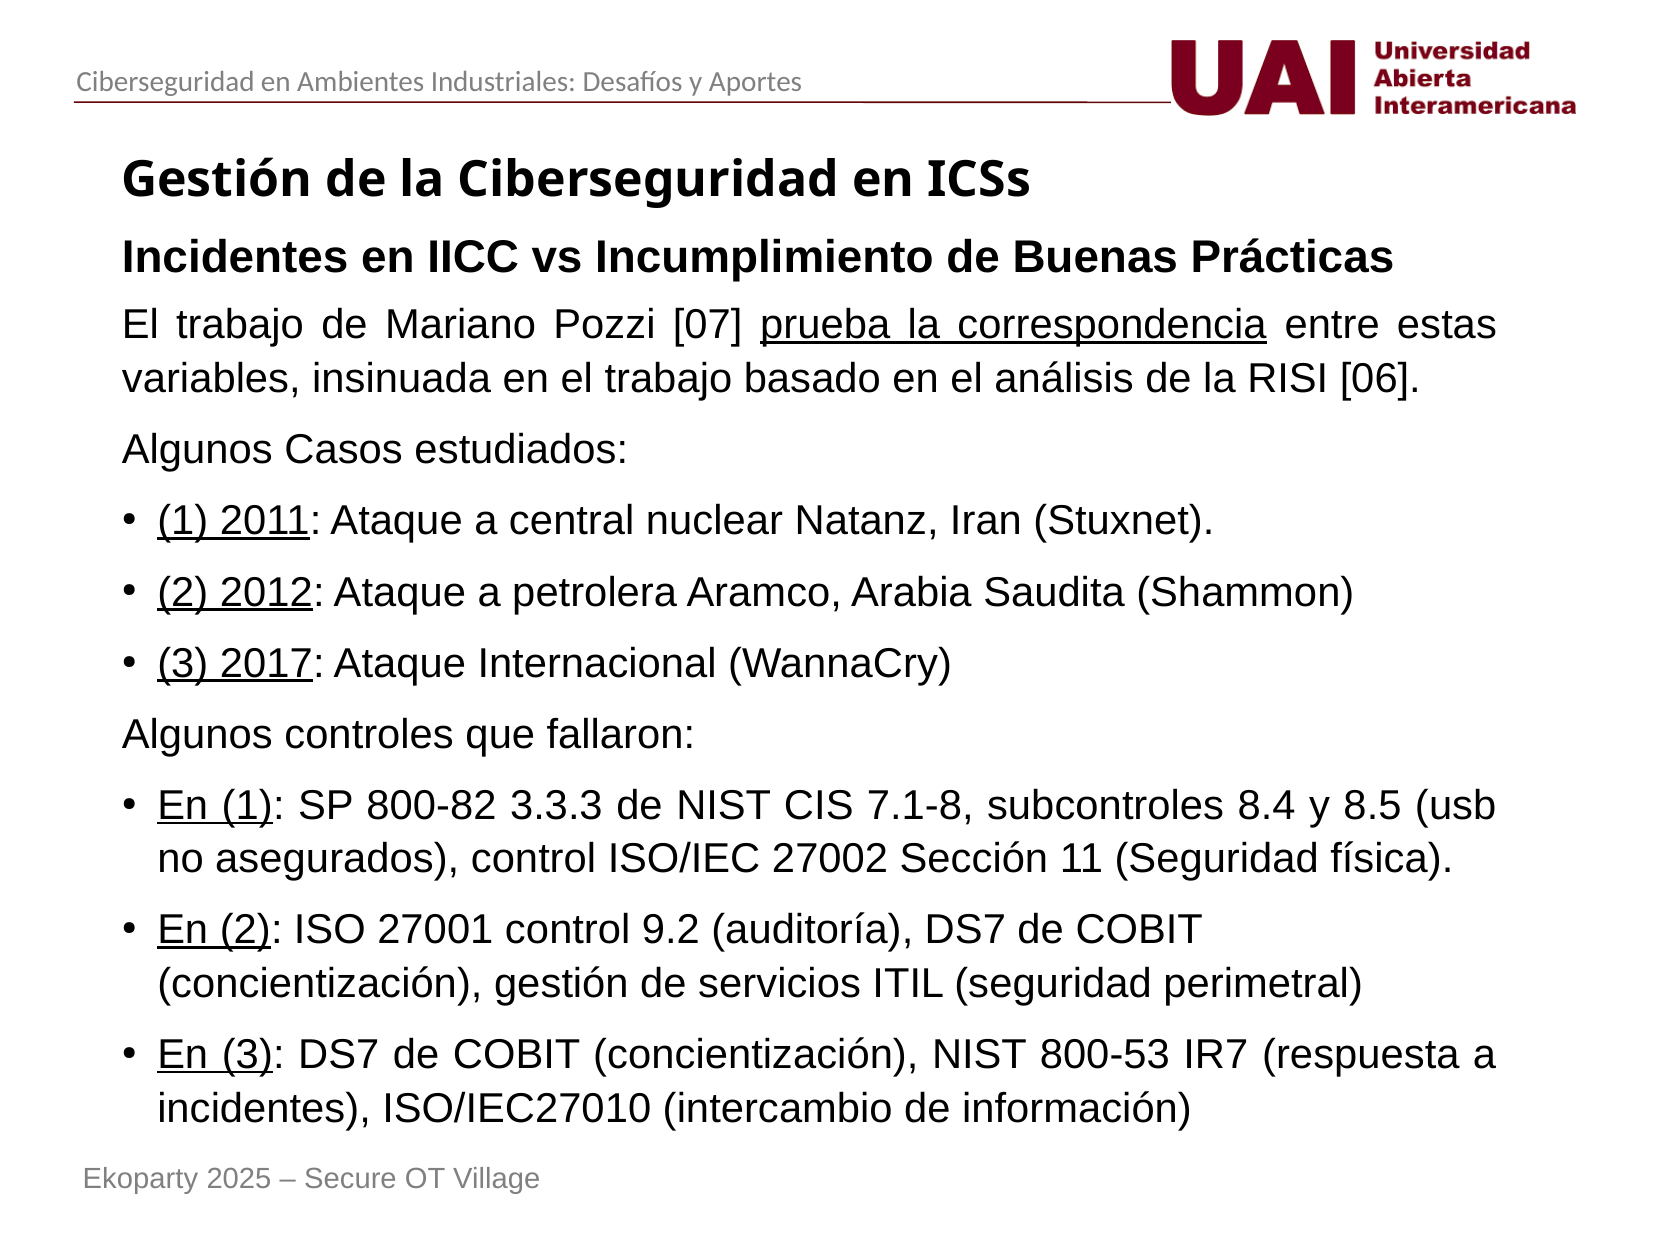

Gestión de la Ciberseguridad en ICSs
Incidentes en IICC vs Incumplimiento de Buenas Prácticas
El trabajo de Mariano Pozzi [07] prueba la correspondencia entre estas variables, insinuada en el trabajo basado en el análisis de la RISI [06].
Algunos Casos estudiados:
(1) 2011: Ataque a central nuclear Natanz, Iran (Stuxnet).
(2) 2012: Ataque a petrolera Aramco, Arabia Saudita (Shammon)
(3) 2017: Ataque Internacional (WannaCry)
Algunos controles que fallaron:
En (1): SP 800-82 3.3.3 de NIST CIS 7.1-8, subcontroles 8.4 y 8.5 (usb no asegurados), control ISO/IEC 27002 Sección 11 (Seguridad física).
En (2): ISO 27001 control 9.2 (auditoría), DS7 de COBIT (concientización), gestión de servicios ITIL (seguridad perimetral)
En (3): DS7 de COBIT (concientización), NIST 800-53 IR7 (respuesta a incidentes), ISO/IEC27010 (intercambio de información)